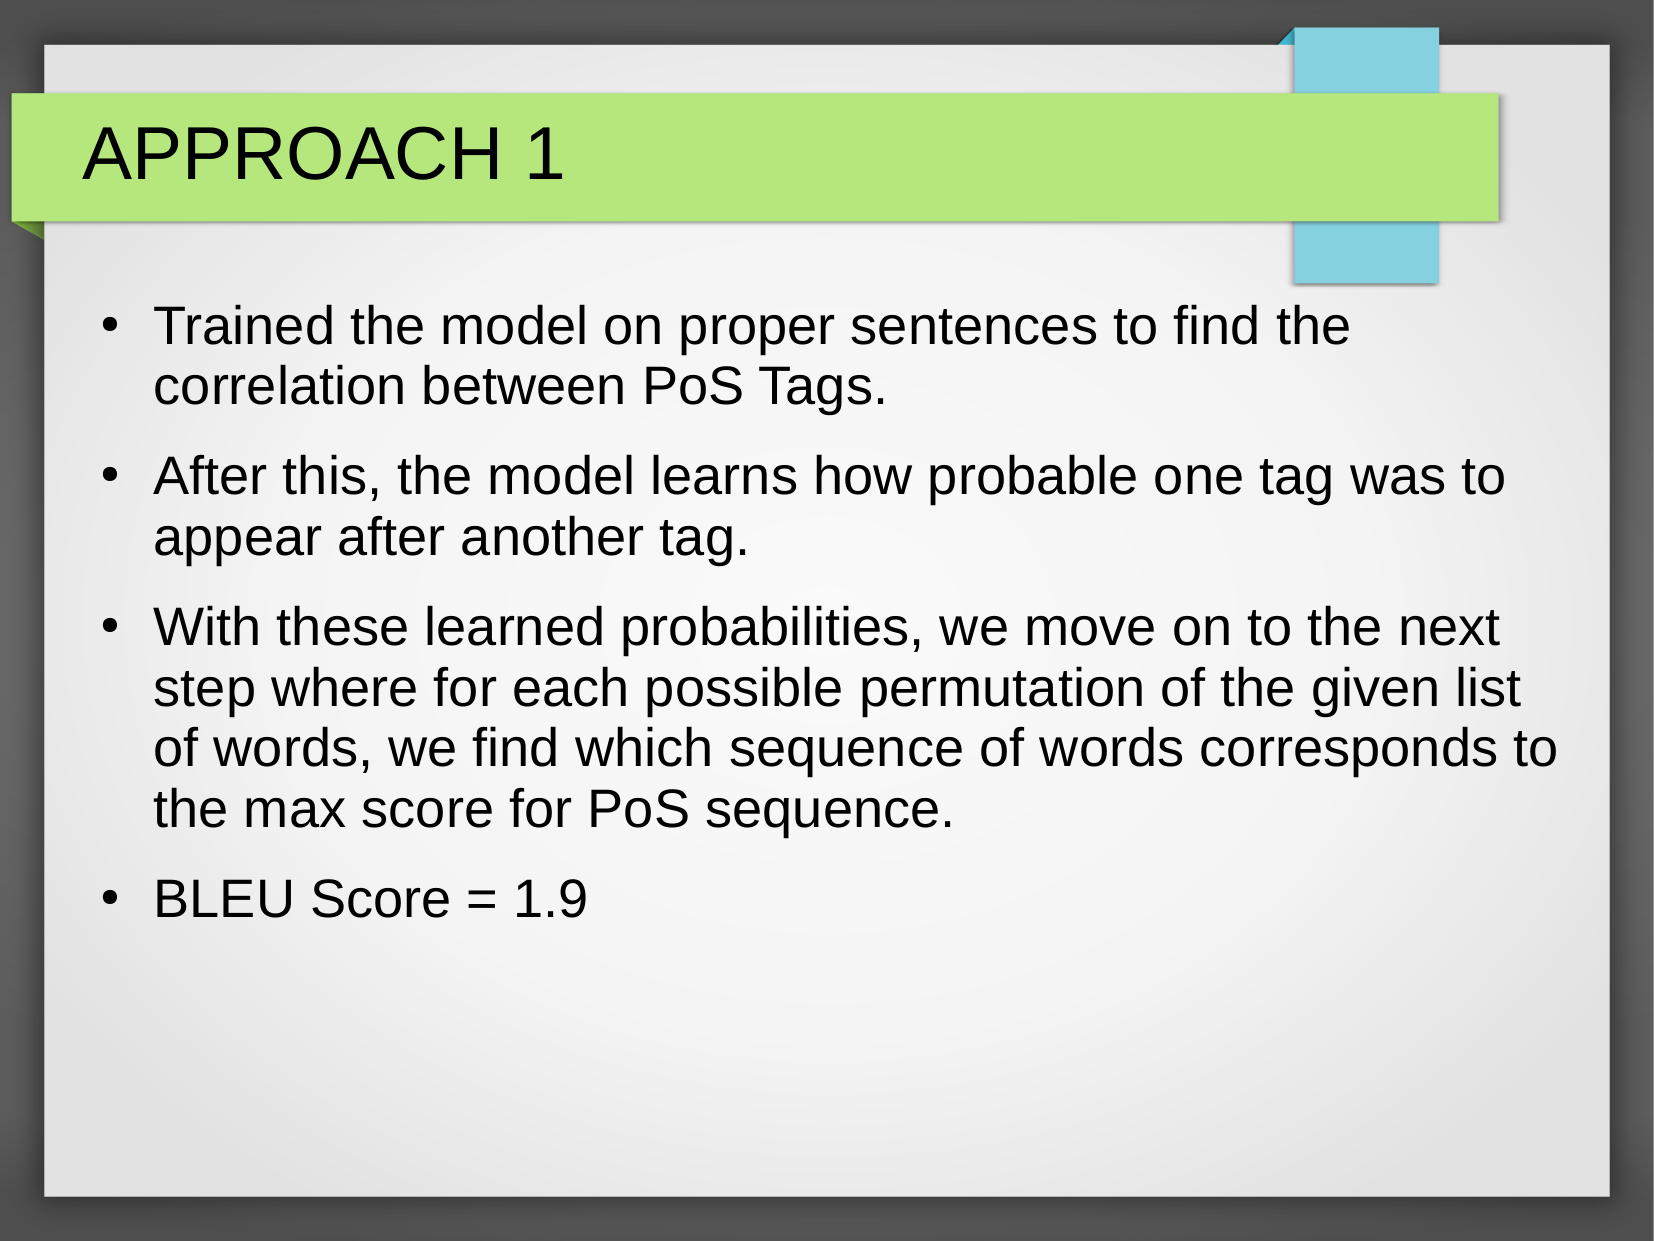

# APPROACH 1
Trained the model on proper sentences to find the correlation between PoS Tags.
After this, the model learns how probable one tag was to appear after another tag.
With these learned probabilities, we move on to the next step where for each possible permutation of the given list of words, we find which sequence of words corresponds to the max score for PoS sequence.
BLEU Score = 1.9